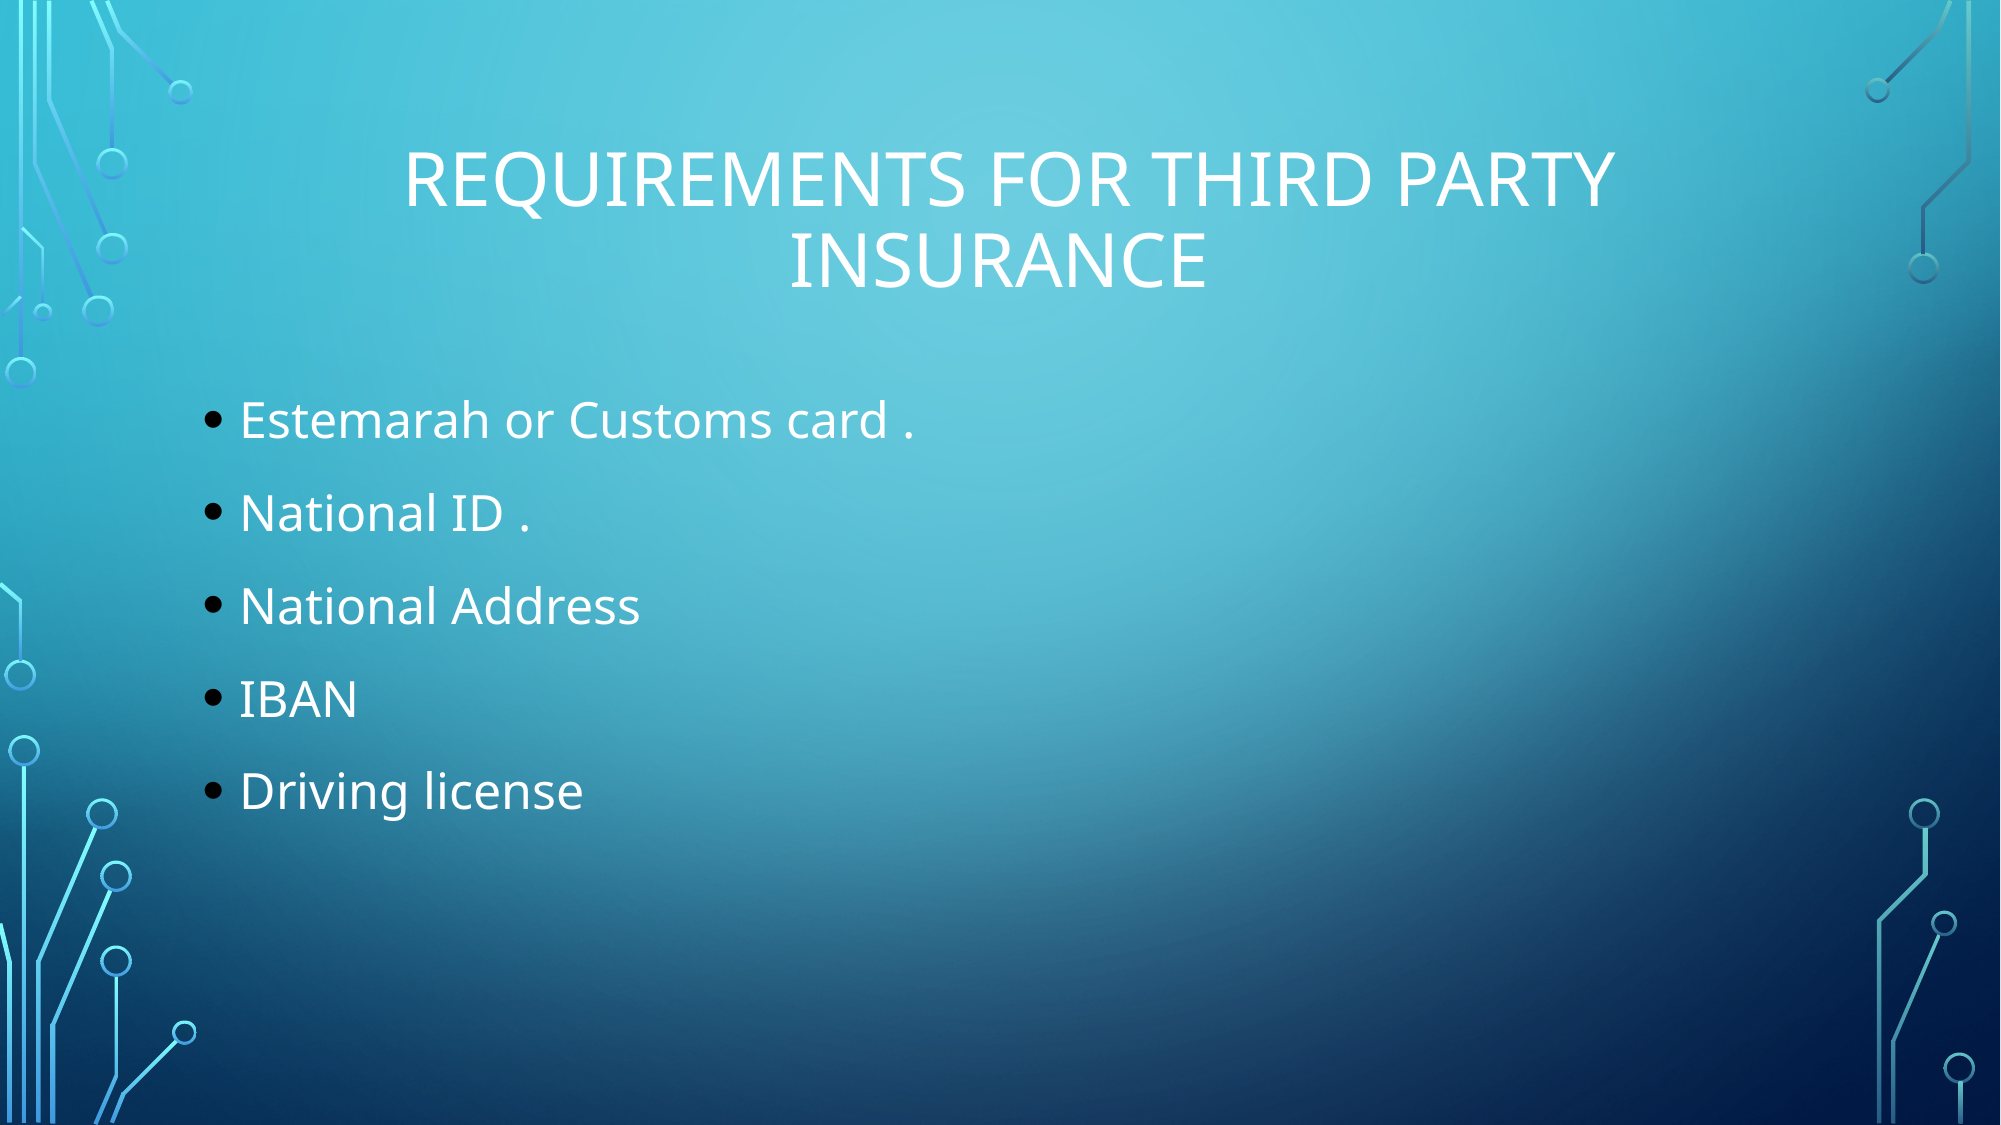

# Requirements for Third Party Insurance
Estemarah or Customs card .
National ID .
National Address
IBAN
Driving license